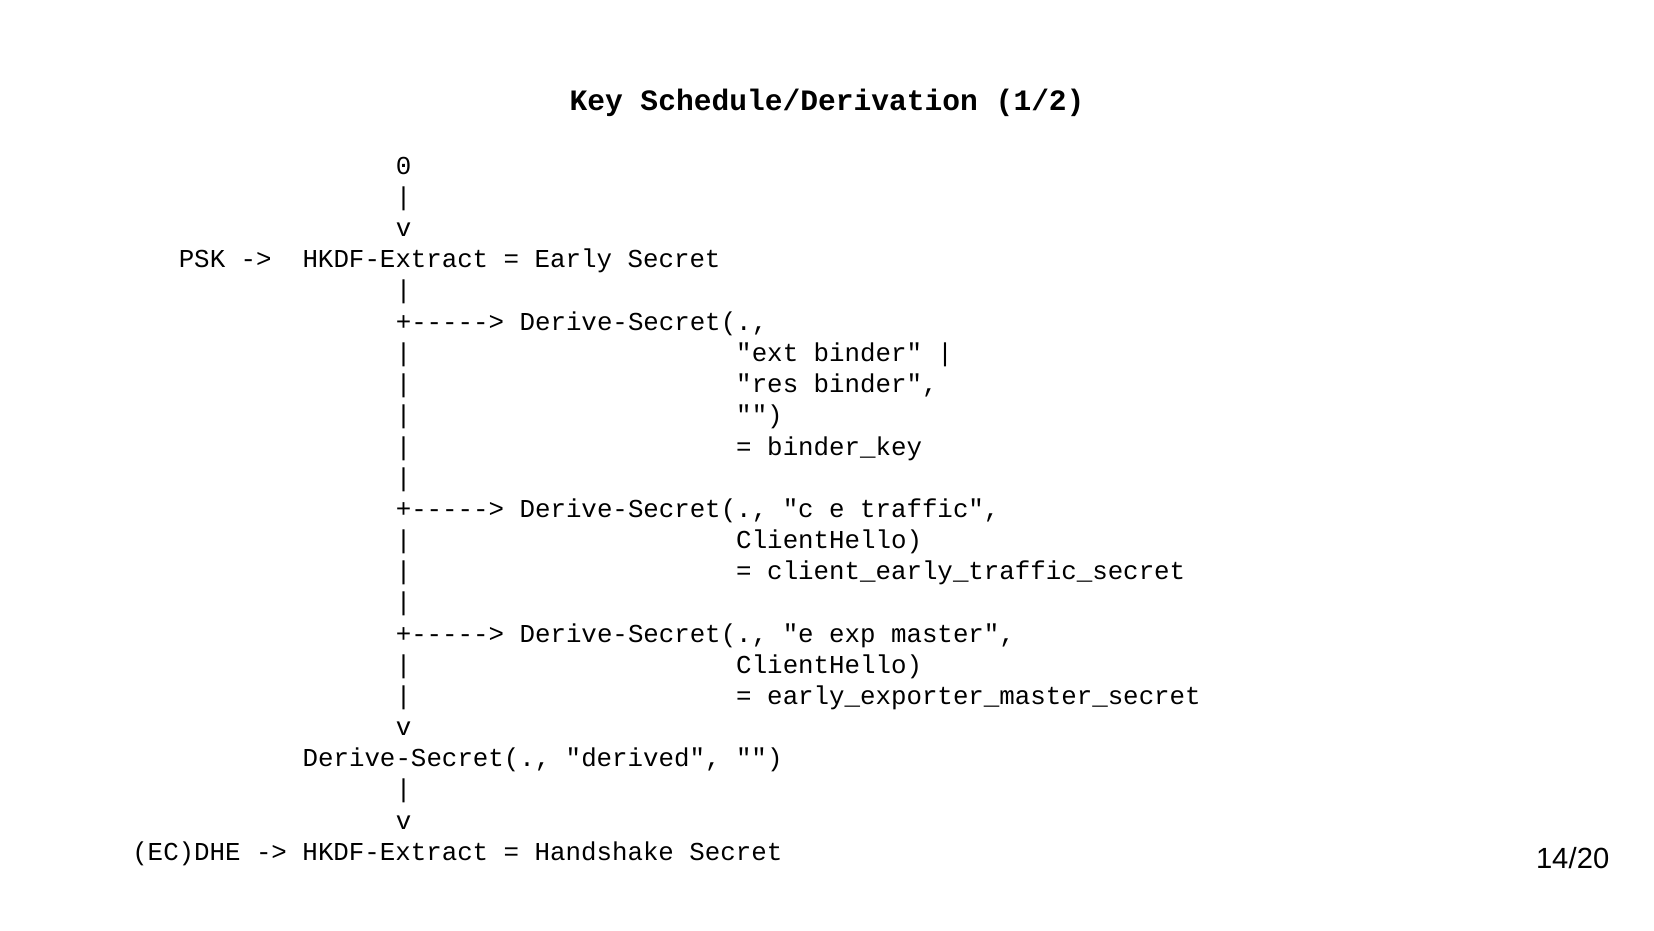

# Key Schedule/Derivation (1/2)
 0
 |
 v
 PSK -> HKDF-Extract = Early Secret
 |
 +-----> Derive-Secret(.,
 | "ext binder" |
 | "res binder",
 | "")
 | = binder_key
 |
 +-----> Derive-Secret(., "c e traffic",
 | ClientHello)
 | = client_early_traffic_secret
 |
 +-----> Derive-Secret(., "e exp master",
 | ClientHello)
 | = early_exporter_master_secret
 v
 Derive-Secret(., "derived", "")
 |
 v
(EC)DHE -> HKDF-Extract = Handshake Secret